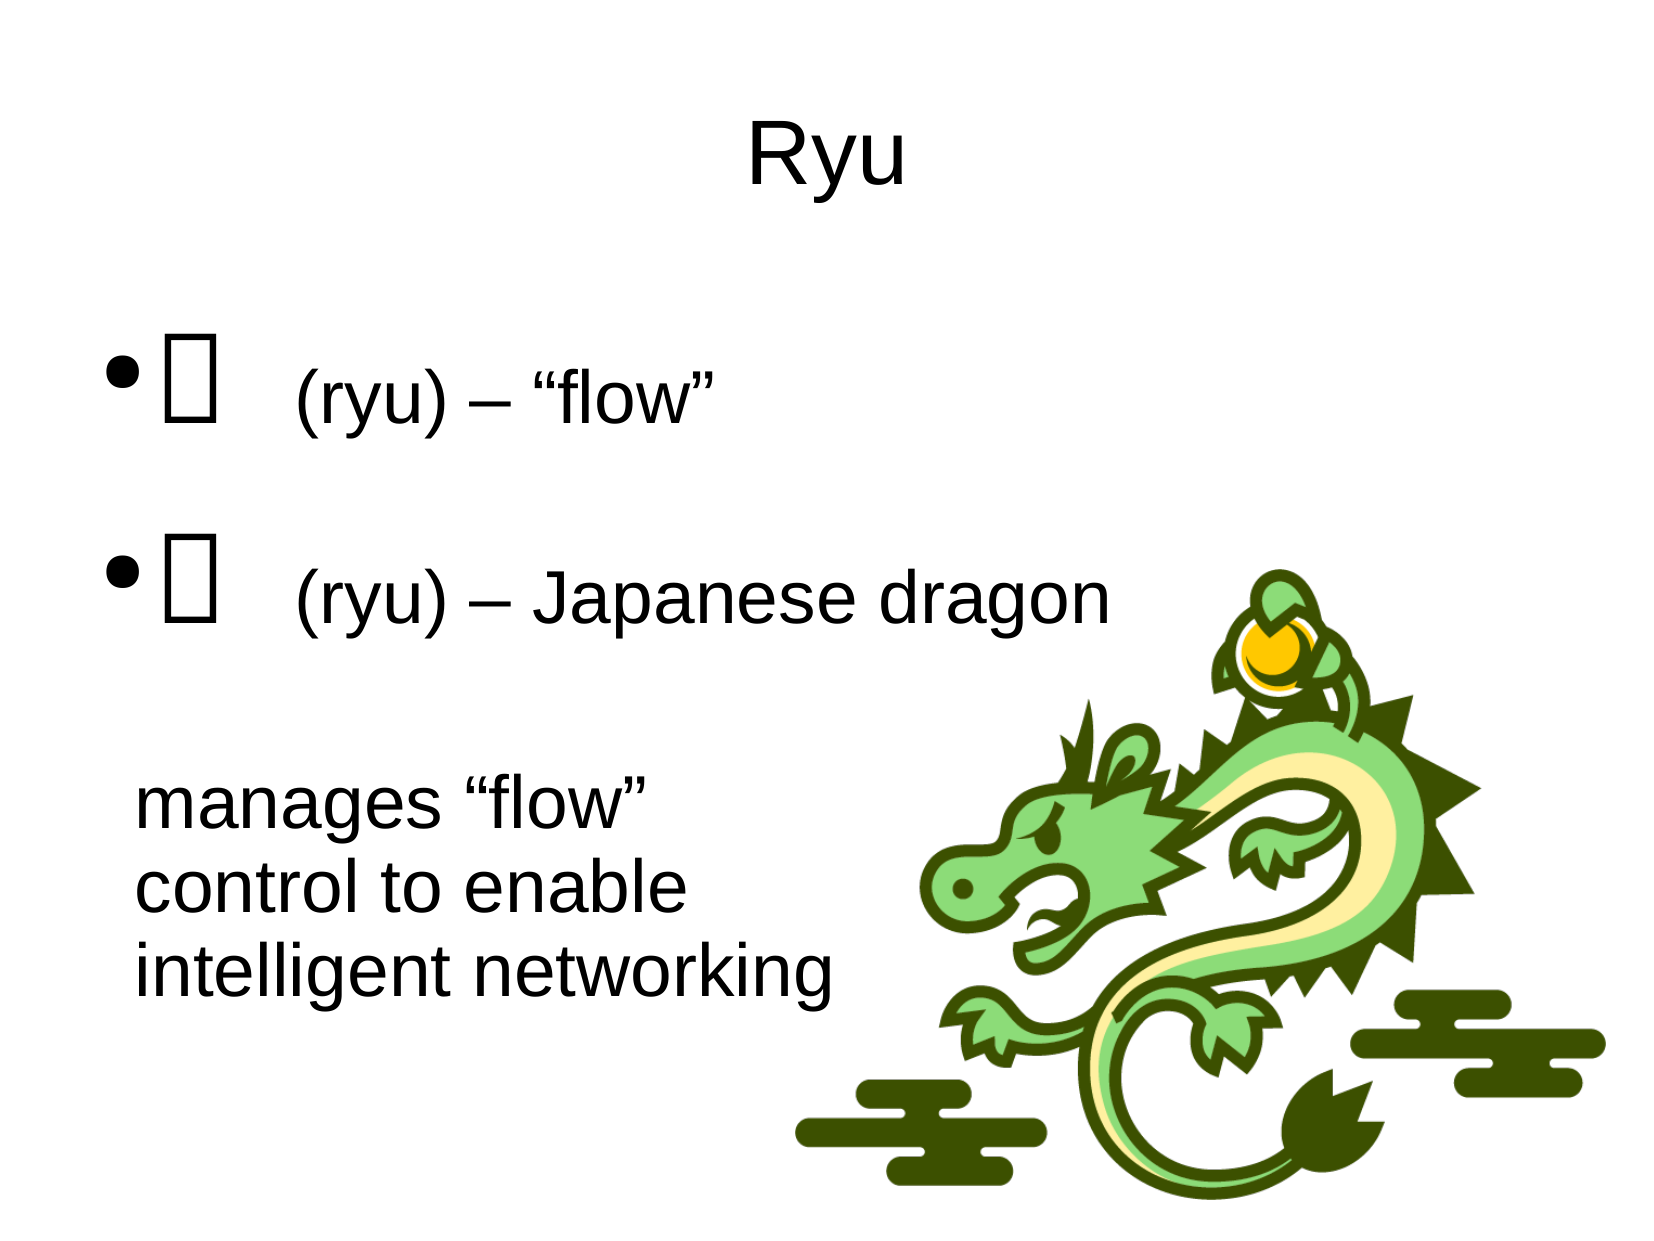

# Ryu
流 (ryu) – “flow”
龍 (ryu) – Japanese dragon
manages “flow” control to enable intelligent networking